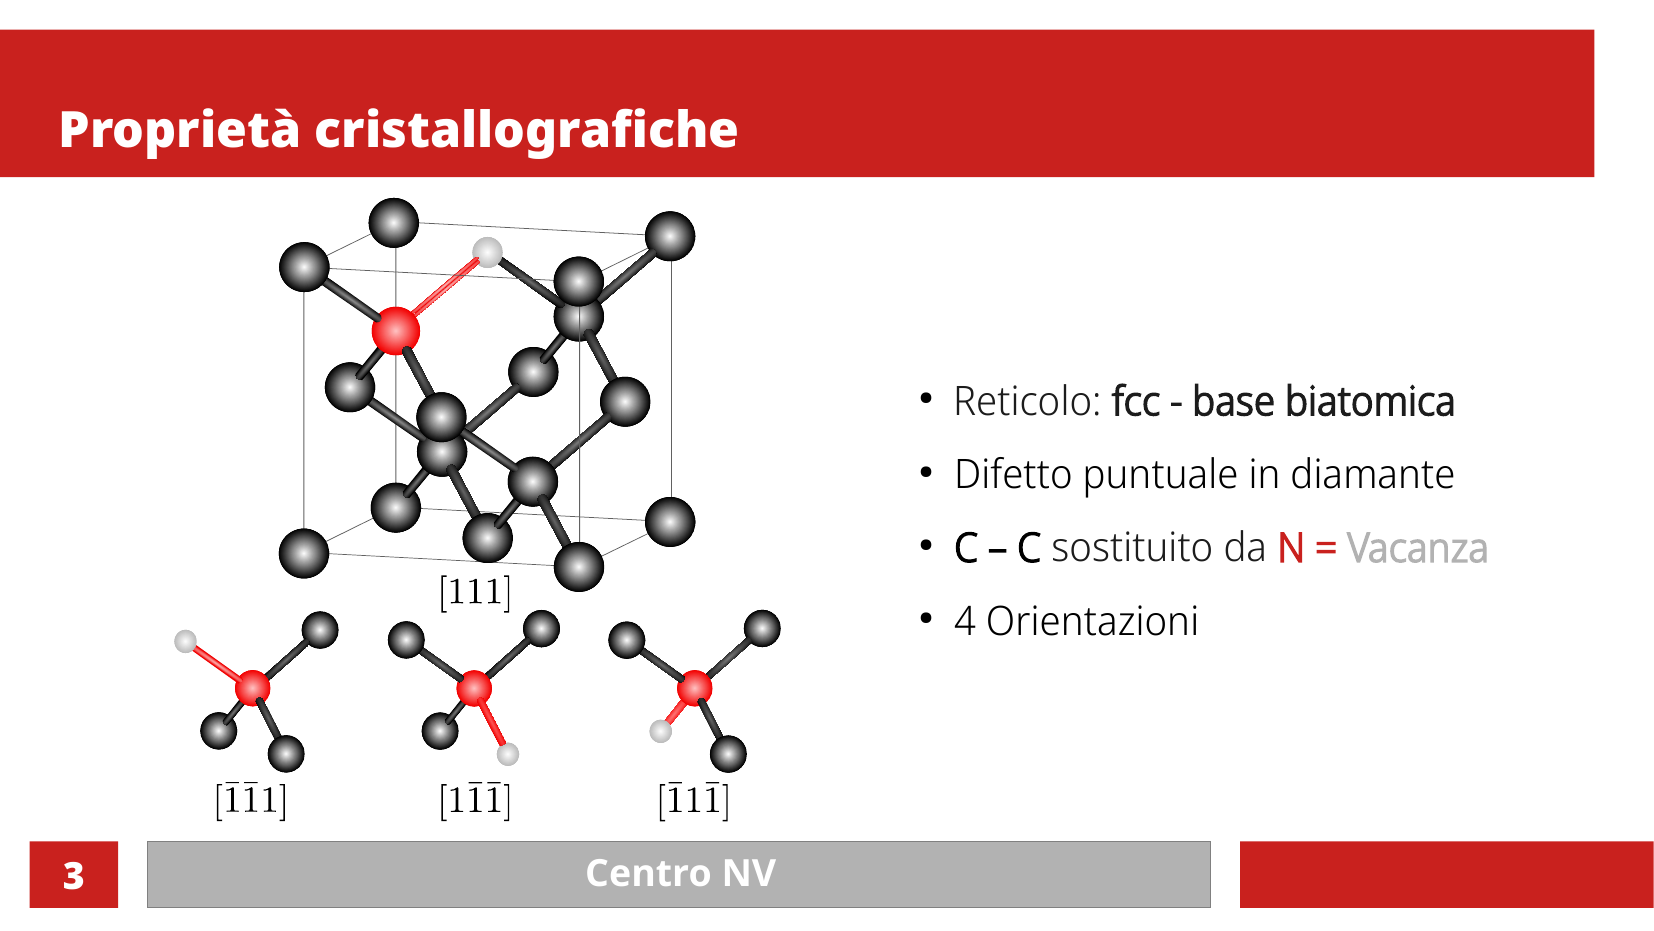

# Proprietà cristallografiche
 Reticolo: fcc - base biatomica
Difetto puntuale in diamante
C – C sostituito da N = Vacanza
4 Orientazioni
Centro NV
3